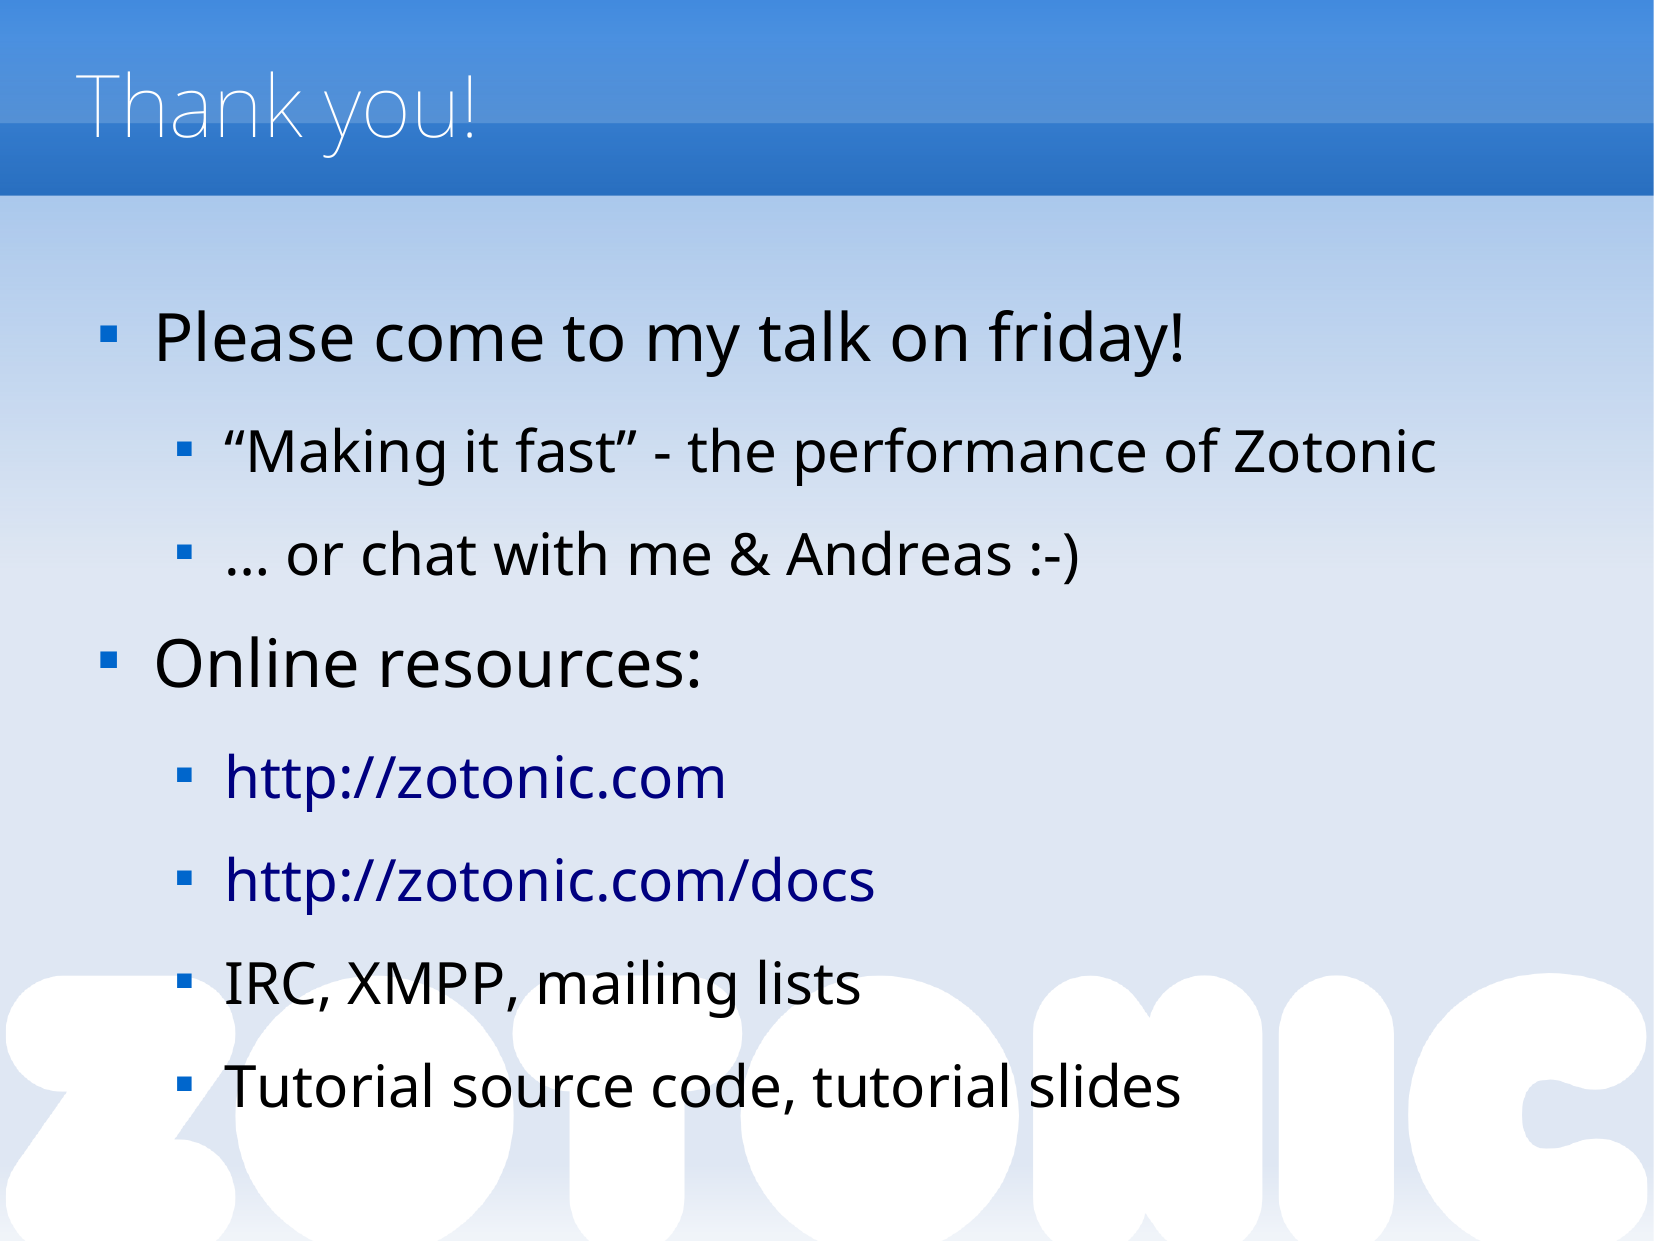

# Thank you!
Please come to my talk on friday!
“Making it fast” - the performance of Zotonic
… or chat with me & Andreas :-)
Online resources:
http://zotonic.com
http://zotonic.com/docs
IRC, XMPP, mailing lists
Tutorial source code, tutorial slides